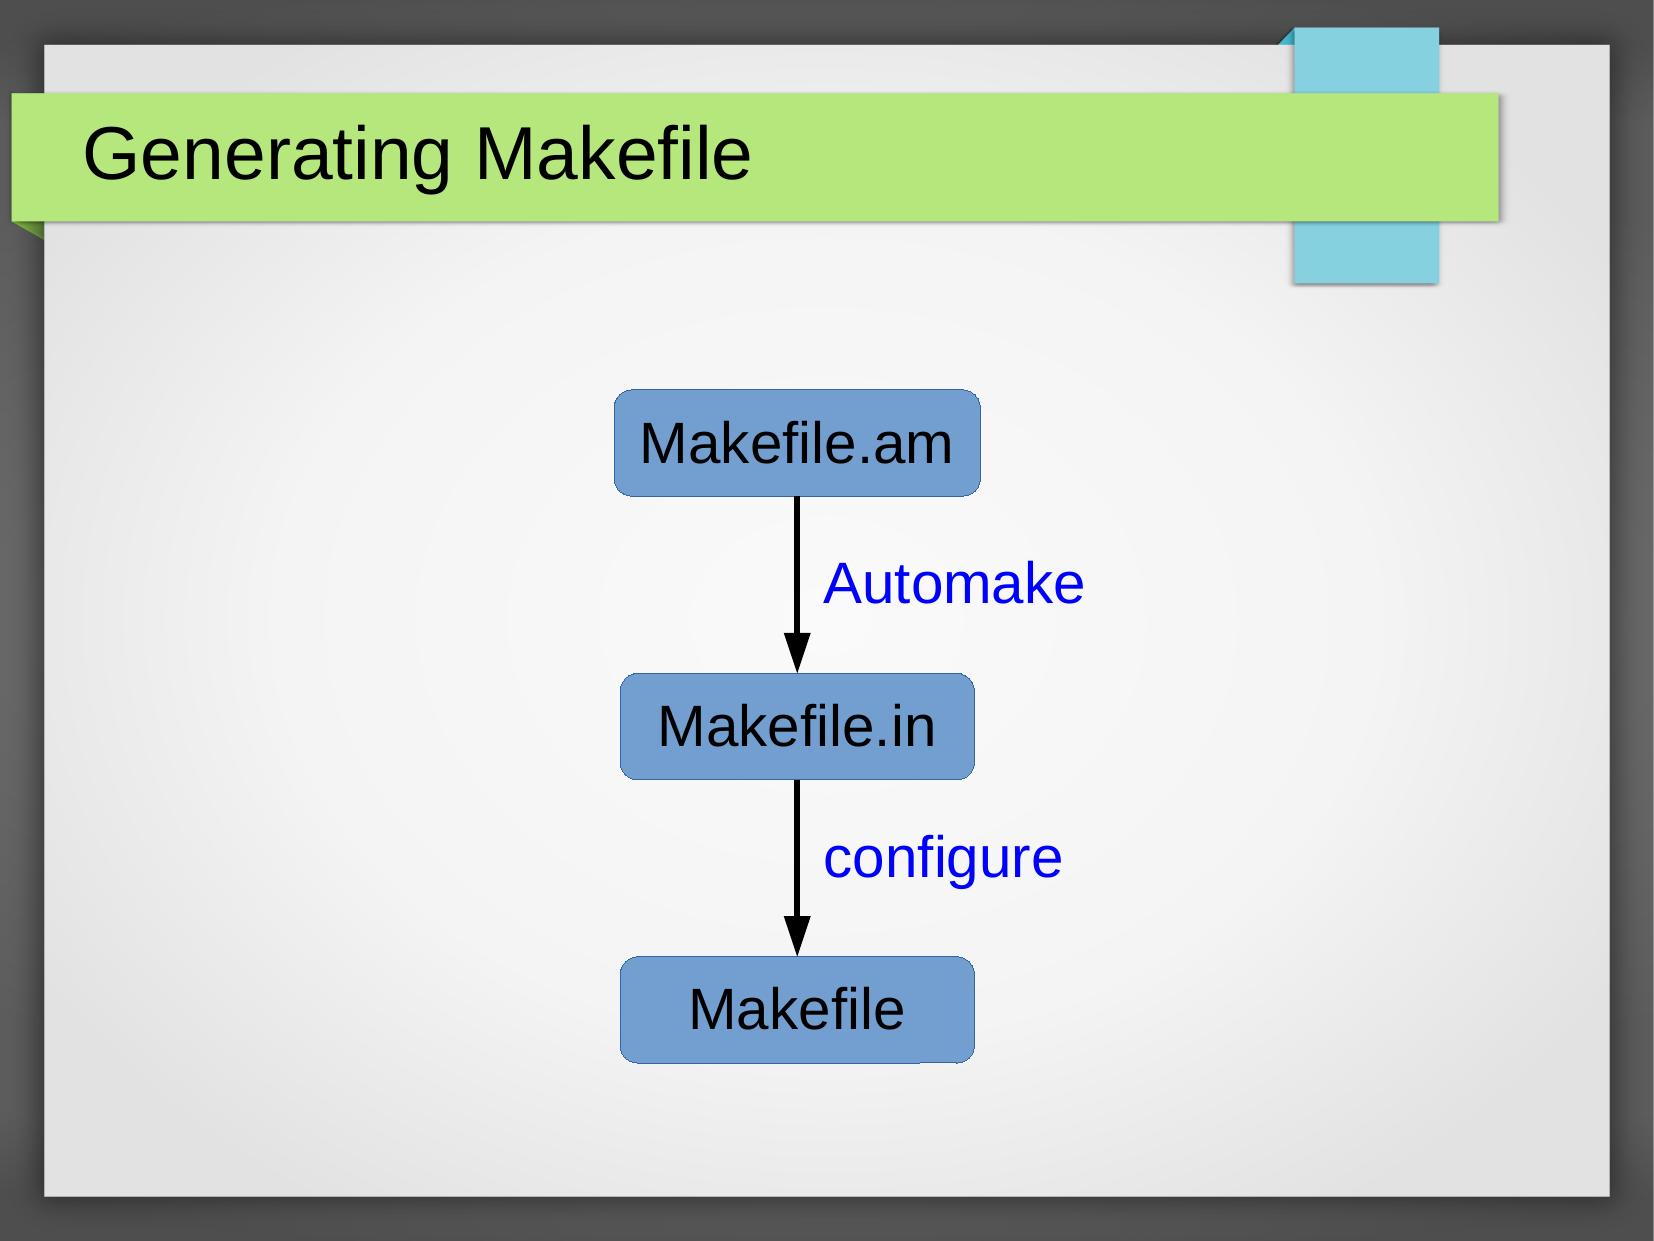

# Generating Makefile
Makefile.am
Automake
Makefile.in
configure
Makefile